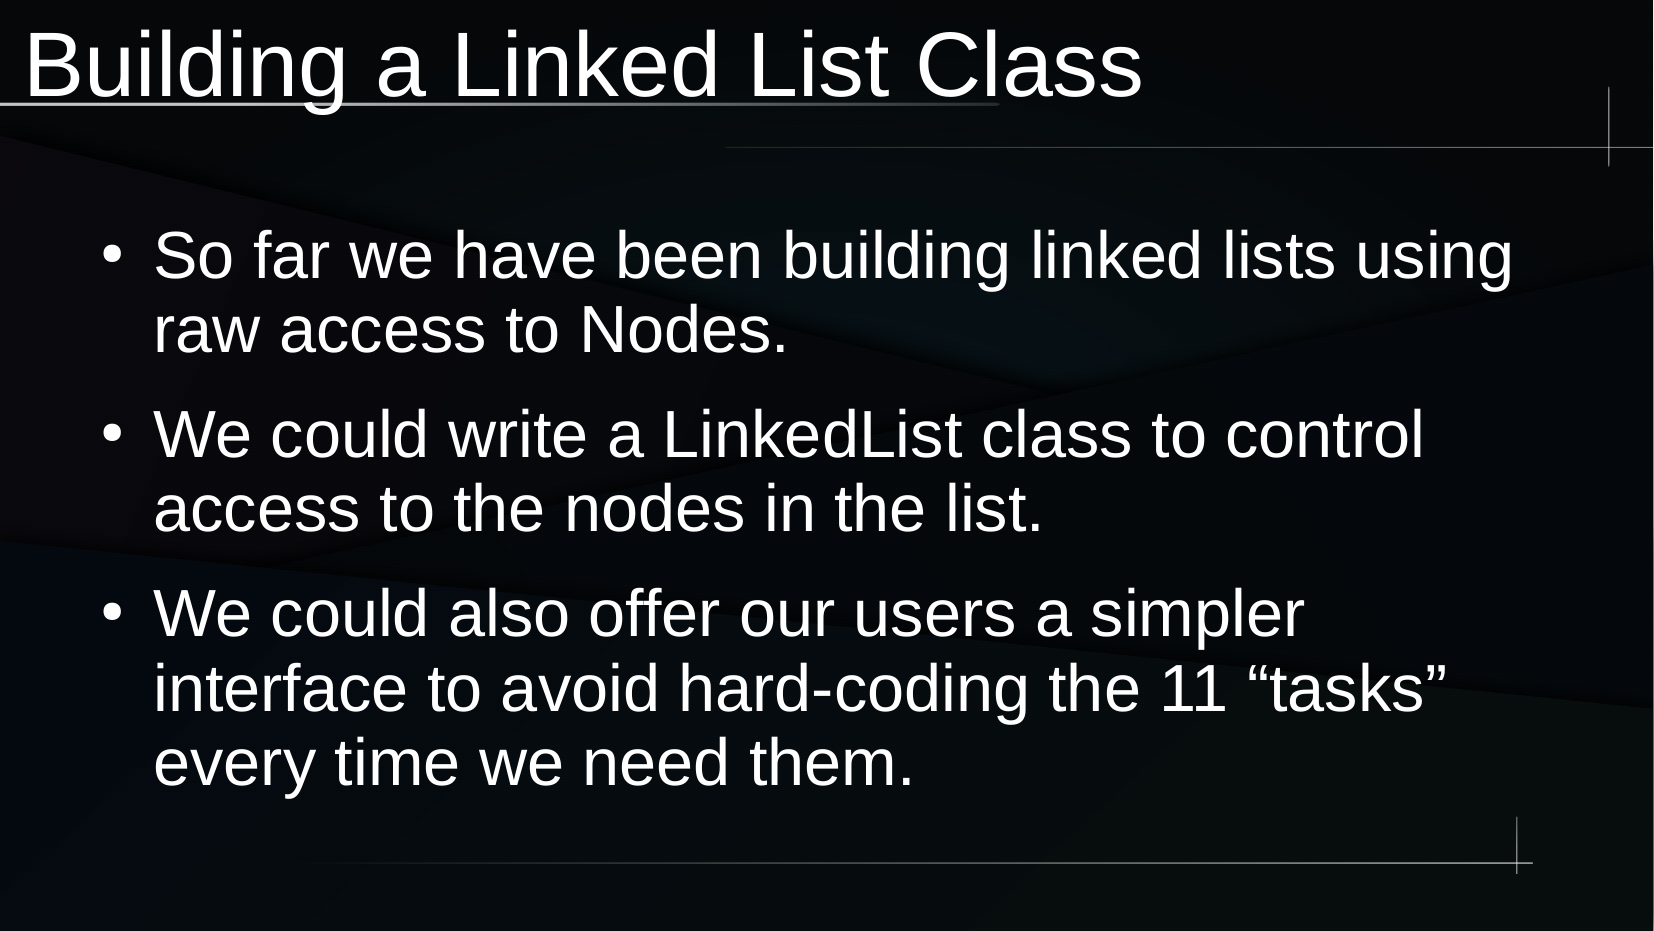

# Building a Linked List Class
So far we have been building linked lists using raw access to Nodes.
We could write a LinkedList class to control access to the nodes in the list.
We could also offer our users a simpler interface to avoid hard-coding the 11 “tasks” every time we need them.